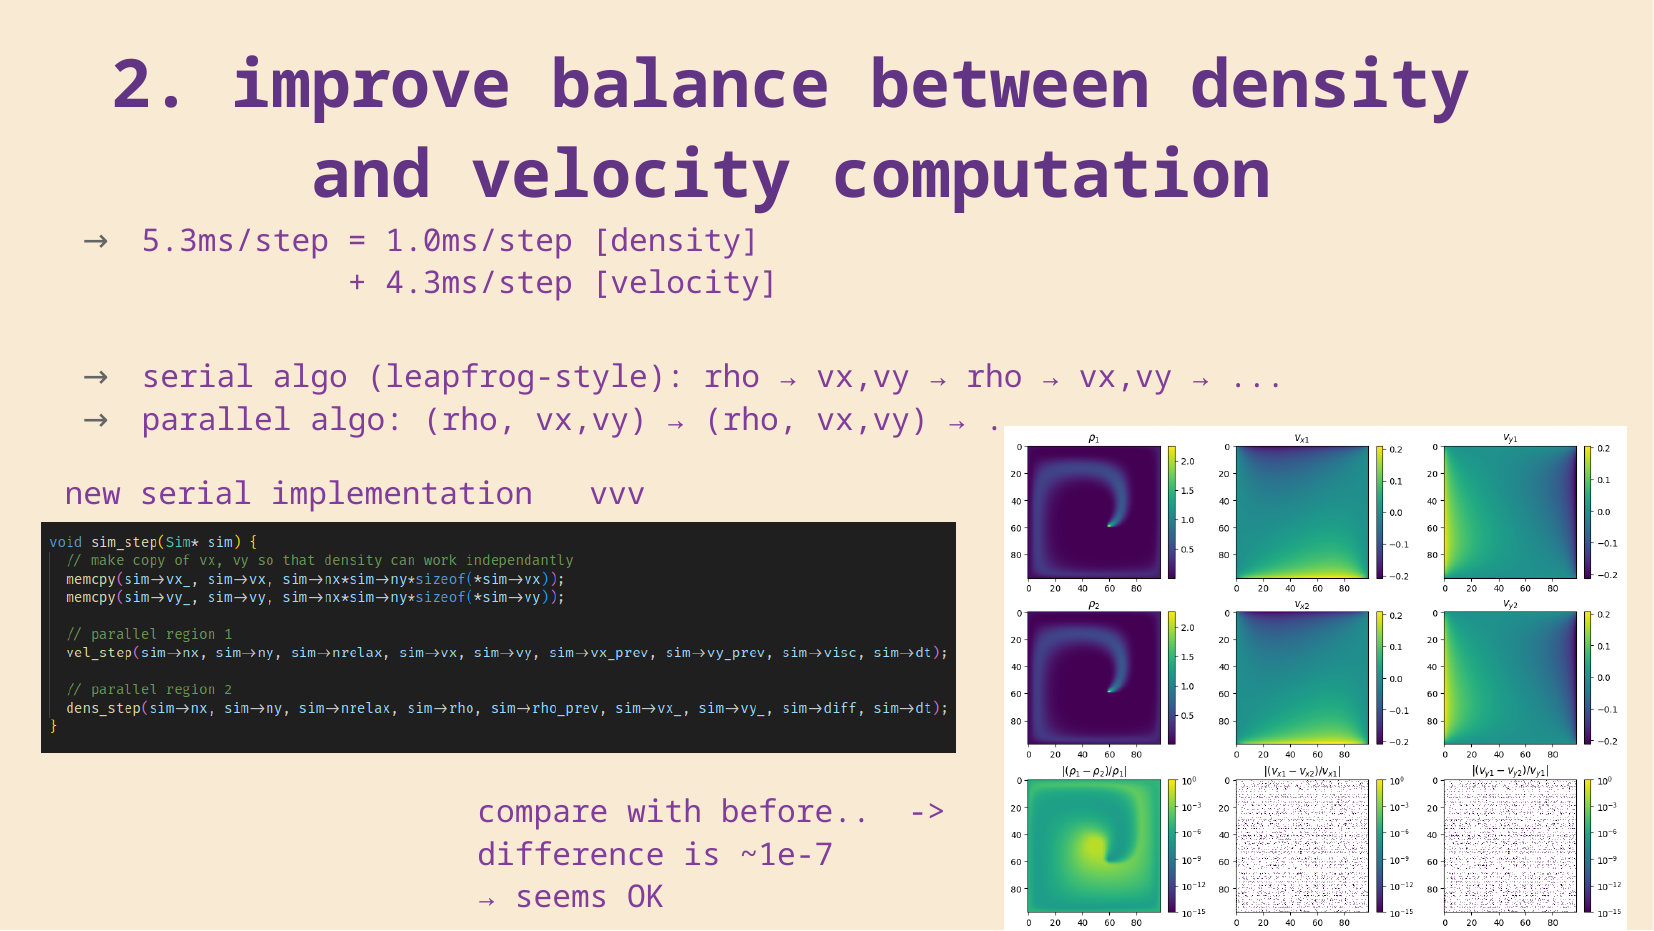

# 2. improve balance between density and velocity computation
5.3ms/step = 1.0ms/step [density]
 + 4.3ms/step [velocity]
serial algo (leapfrog-style): rho → vx,vy → rho → vx,vy → ...
parallel algo: (rho, vx,vy) → (rho, vx,vy) → ...
new serial implementation vvv
compare with before.. ->
difference is ~1e-7
→ seems OK